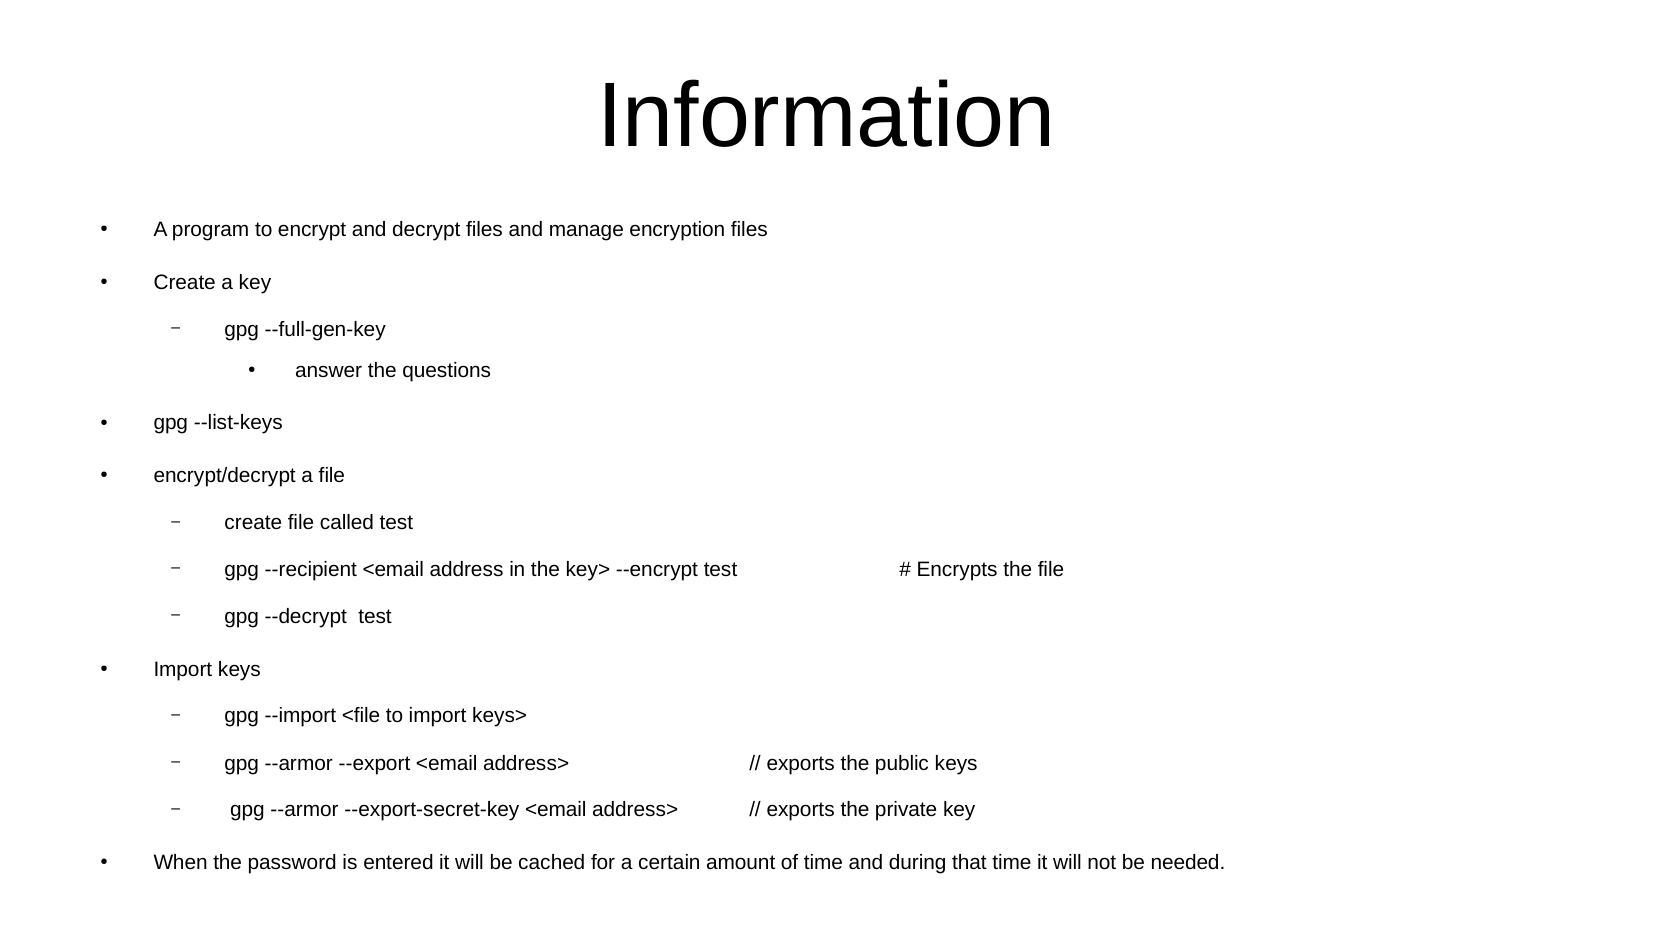

# Information
A program to encrypt and decrypt files and manage encryption files
Create a key
gpg --full-gen-key
answer the questions
gpg --list-keys
encrypt/decrypt a file
create file called test
gpg --recipient <email address in the key> --encrypt test			# Encrypts the file
gpg --decrypt test
Import keys
gpg --import <file to import keys>
gpg --armor --export <email address>			// exports the public keys
 gpg --armor --export-secret-key <email address> 	// exports the private key
When the password is entered it will be cached for a certain amount of time and during that time it will not be needed.